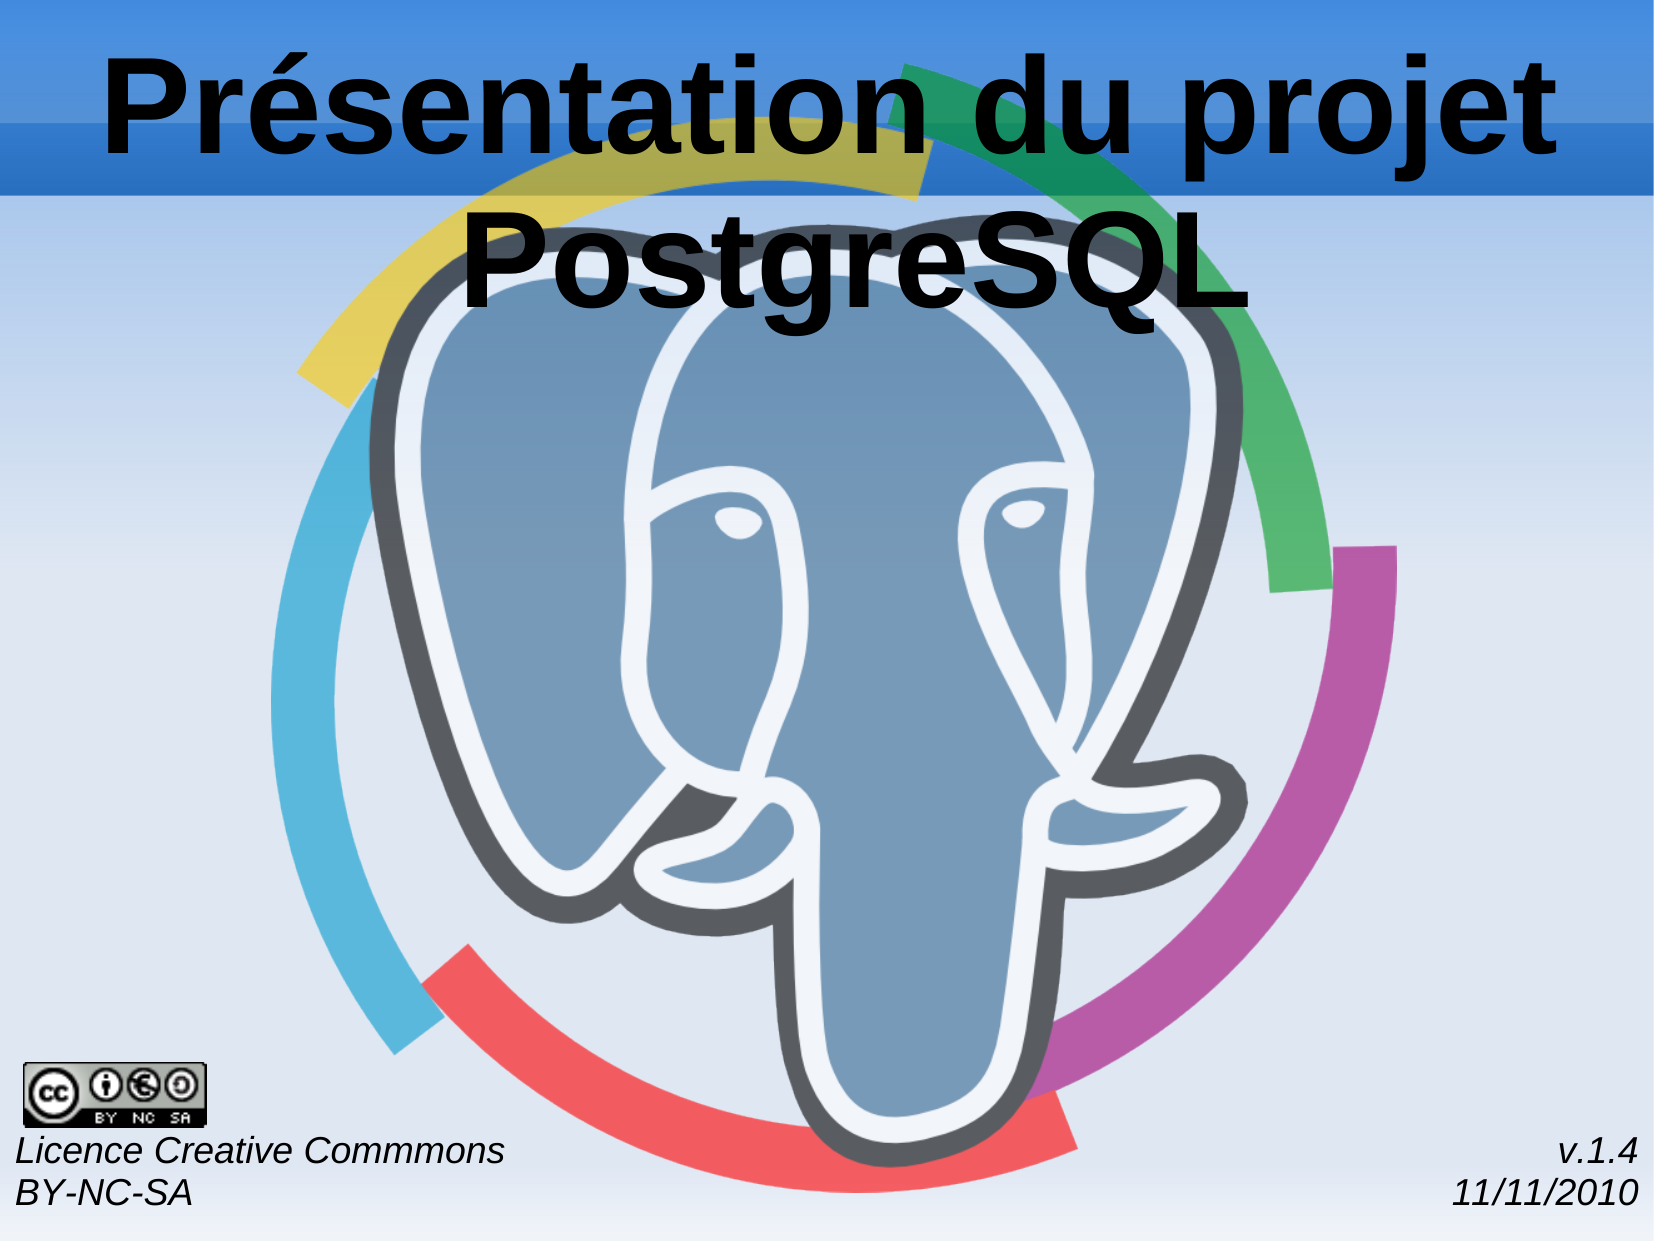

# Présentation du projet PostgreSQL
Licence Creative Commmons
BY-NC-SA
v.1.4
11/11/2010